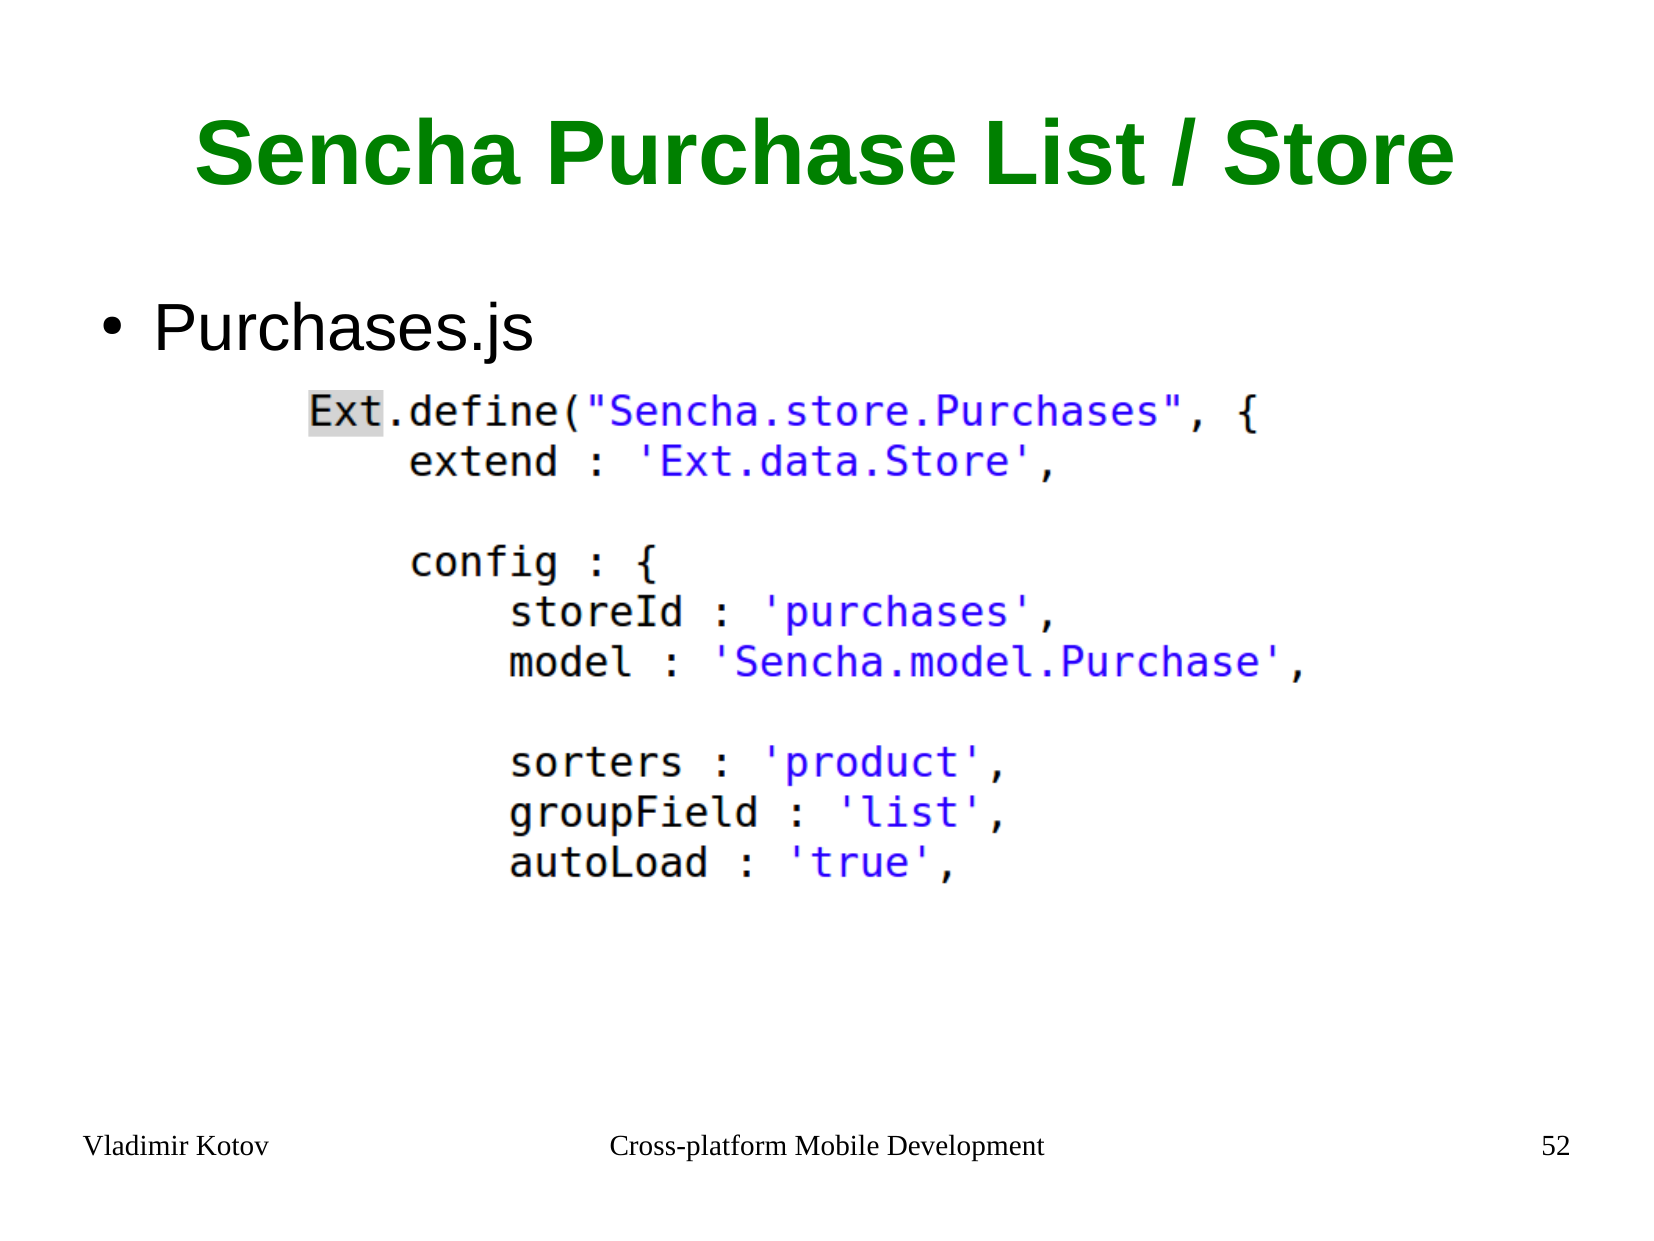

# Sencha Purchase List / Store
Purchases.js
Vladimir Kotov
Cross-platform Mobile Development
52